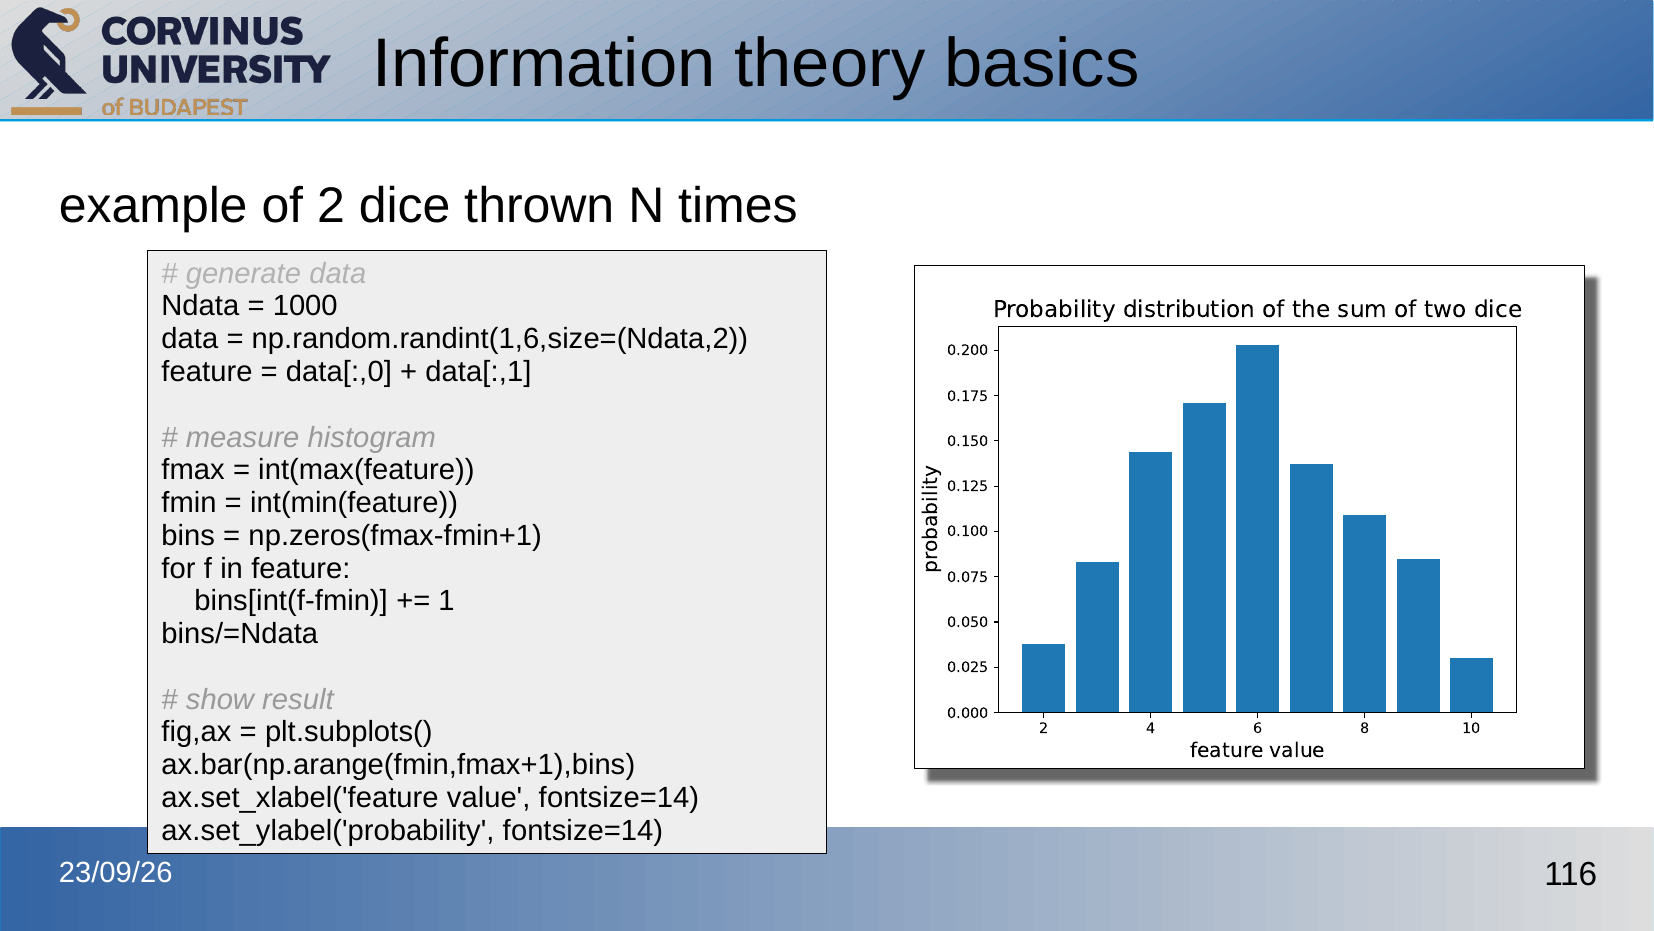

# Information theory basics
example of 2 dice thrown N times
# generate data Ndata = 1000
data = np.random.randint(1,6,size=(Ndata,2))
feature = data[:,0] + data[:,1]
# measure histogram
fmax = int(max(feature))
fmin = int(min(feature))
bins = np.zeros(fmax-fmin+1)
for f in feature:
 bins[int(f-fmin)] += 1
bins/=Ndata
# show result
fig,ax = plt.subplots()
ax.bar(np.arange(fmin,fmax+1),bins)
ax.set_xlabel('feature value', fontsize=14)
ax.set_ylabel('probability', fontsize=14)